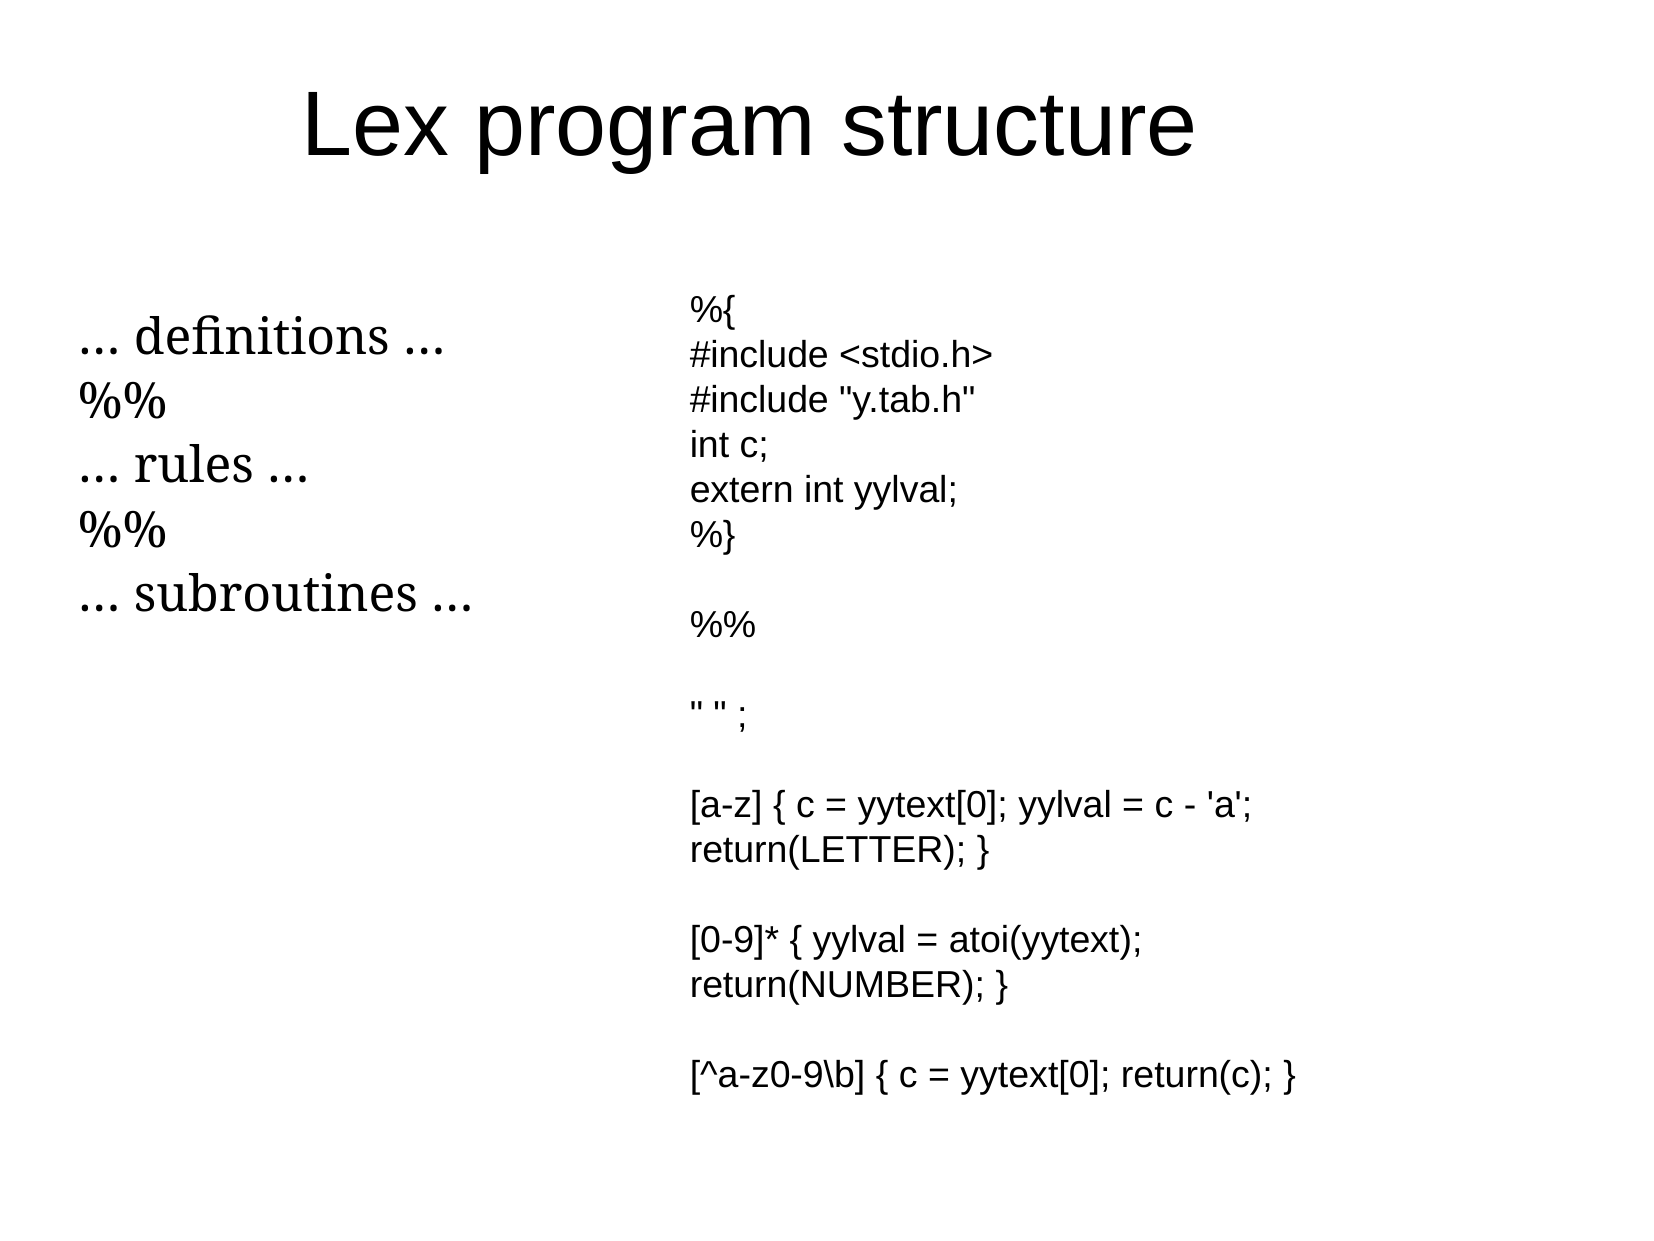

Lex program structure
… definitions …
%%
… rules …
%%
… subroutines …
%{
#include <stdio.h>
#include "y.tab.h"
int c;
extern int yylval;
%}
%%
" " ;
[a-z] { c = yytext[0]; yylval = c - 'a'; return(LETTER); }
[0-9]* { yylval = atoi(yytext); return(NUMBER); }
[^a-z0-9\b] { c = yytext[0]; return(c); }